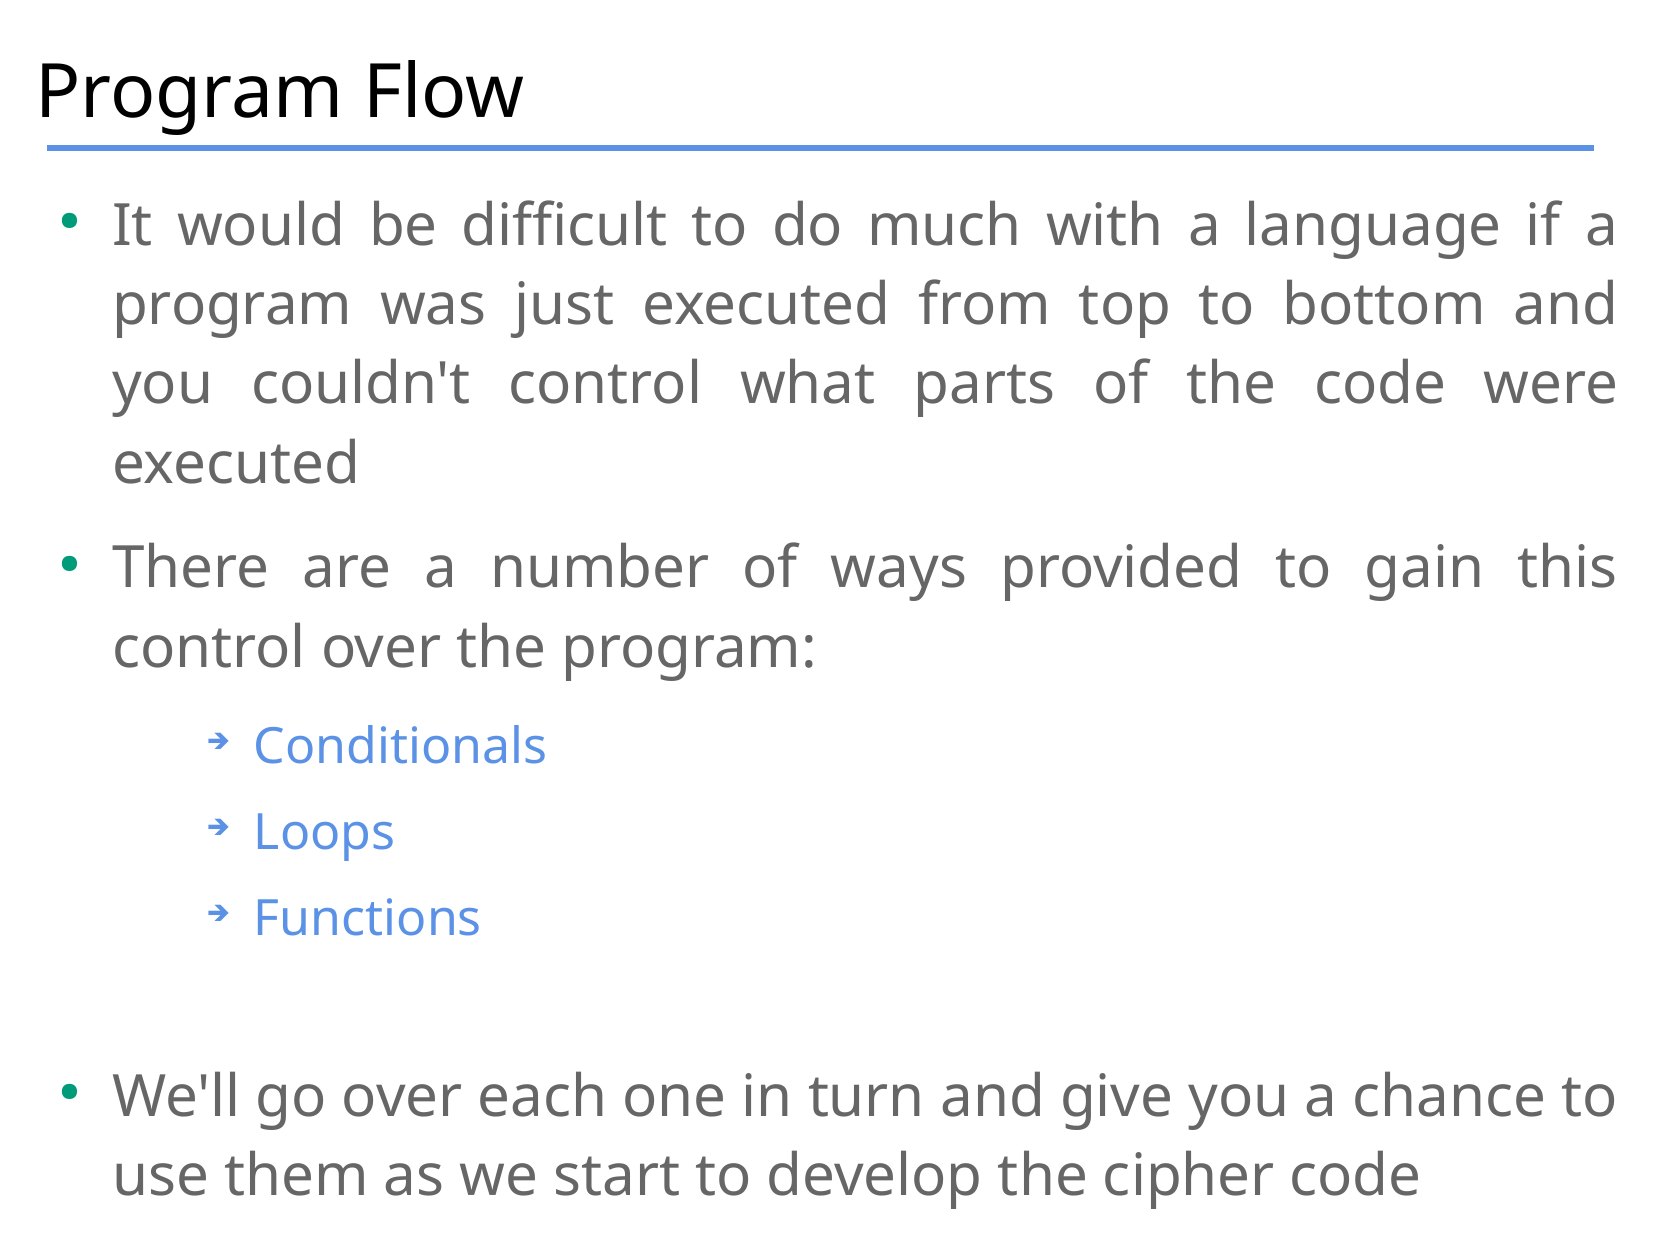

Program Flow
# It would be difficult to do much with a language if a program was just executed from top to bottom and you couldn't control what parts of the code were executed
There are a number of ways provided to gain this control over the program:
Conditionals
Loops
Functions
We'll go over each one in turn and give you a chance to use them as we start to develop the cipher code